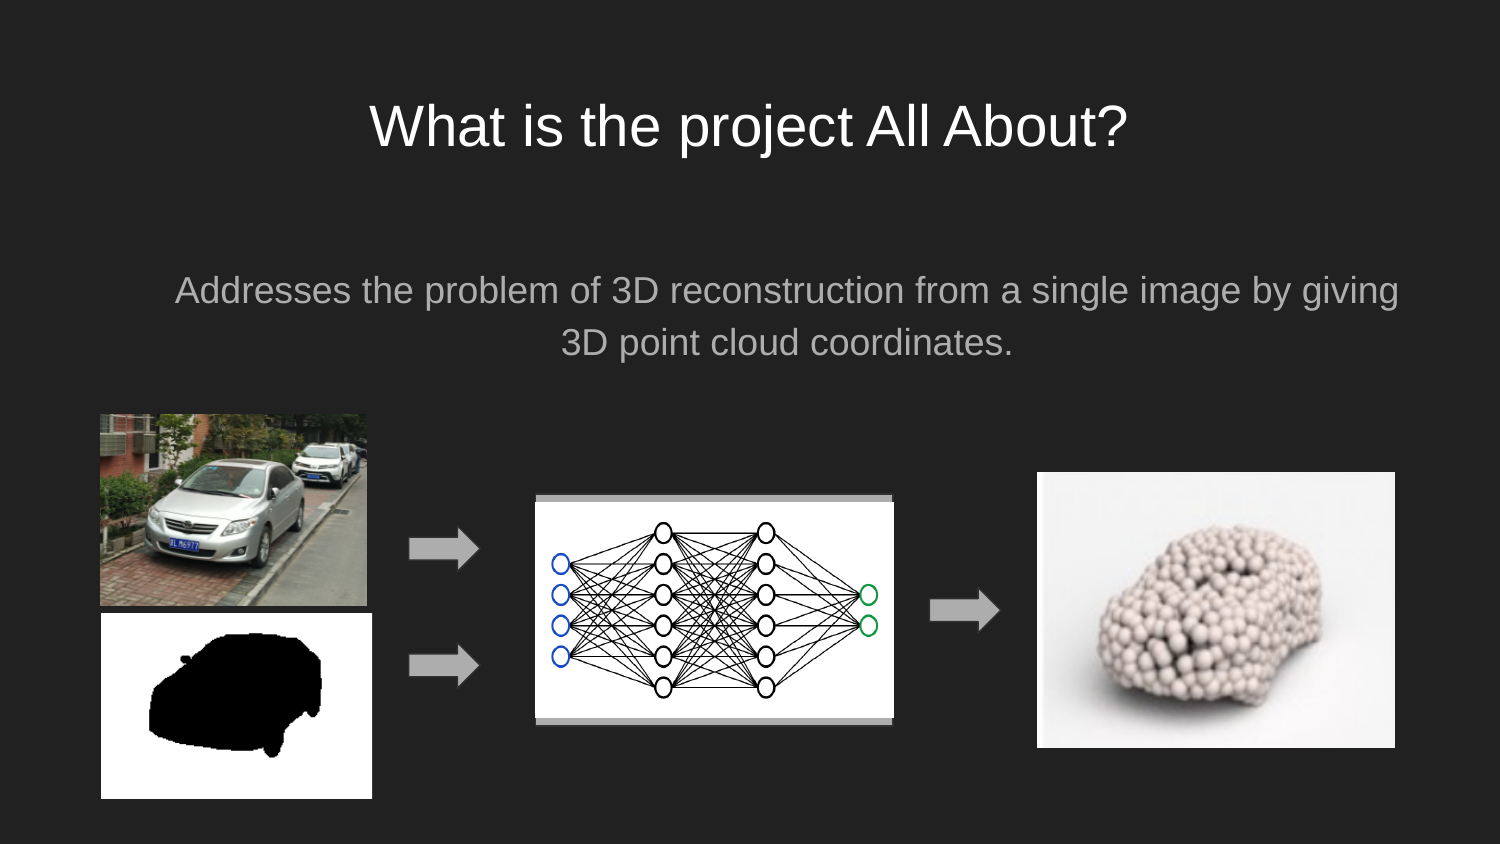

# What is the project All About?
Addresses the problem of 3D reconstruction from a single image by giving 3D point cloud coordinates.
?